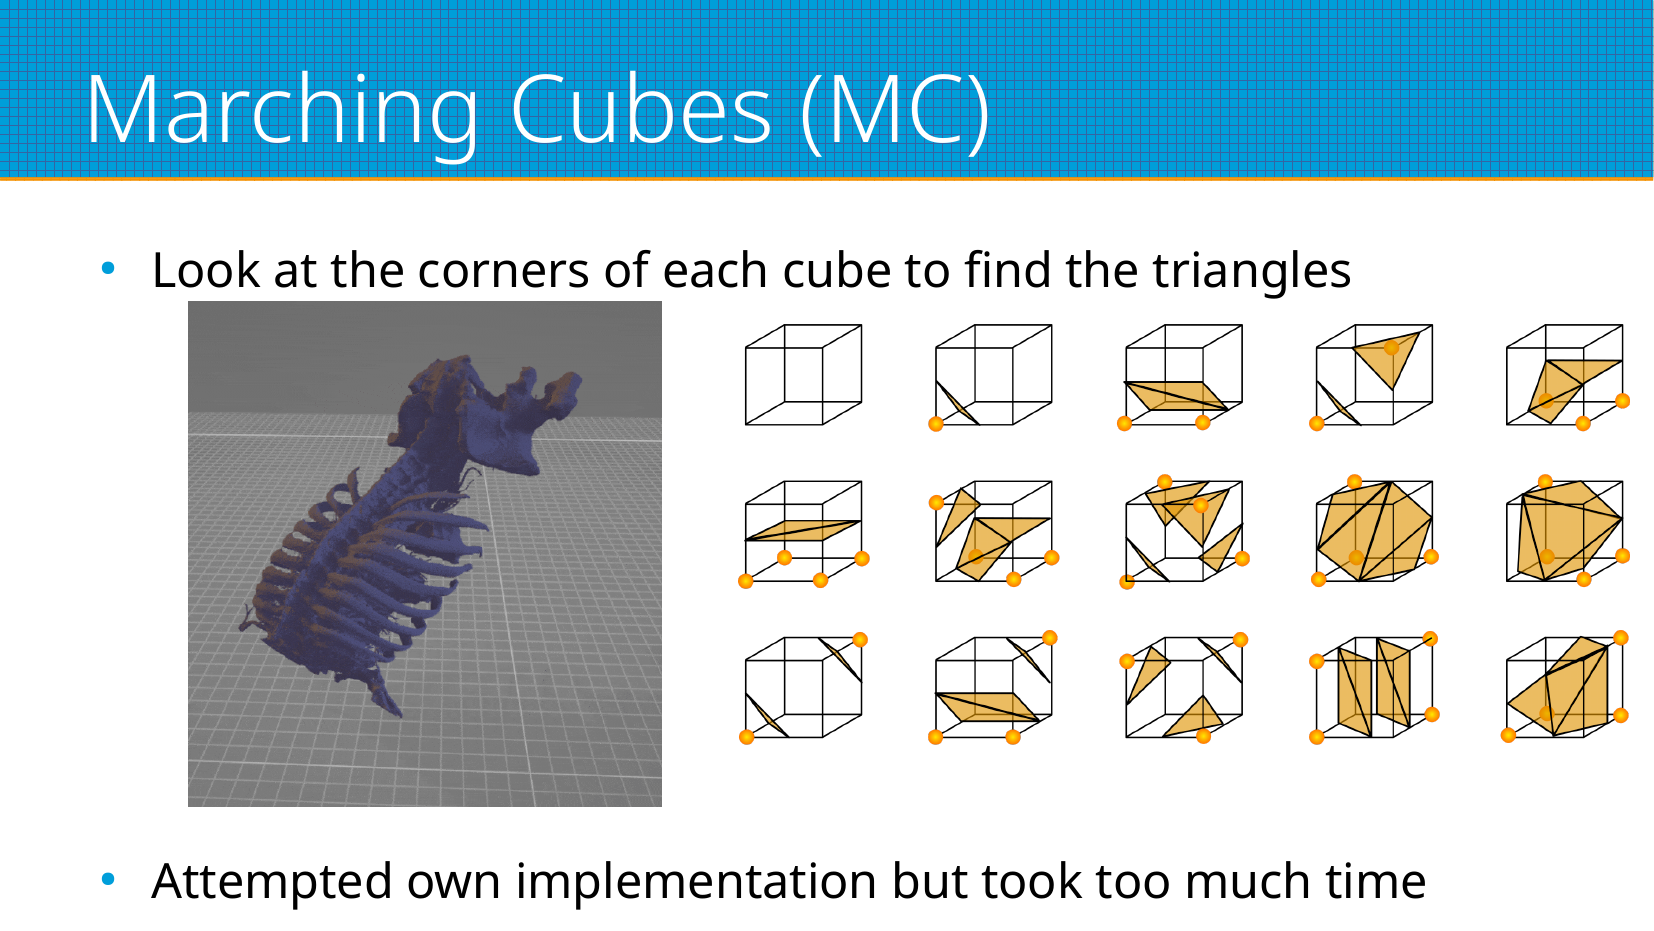

# Marching Cubes (MC)
Look at the corners of each cube to find the triangles
Attempted own implementation but took too much time